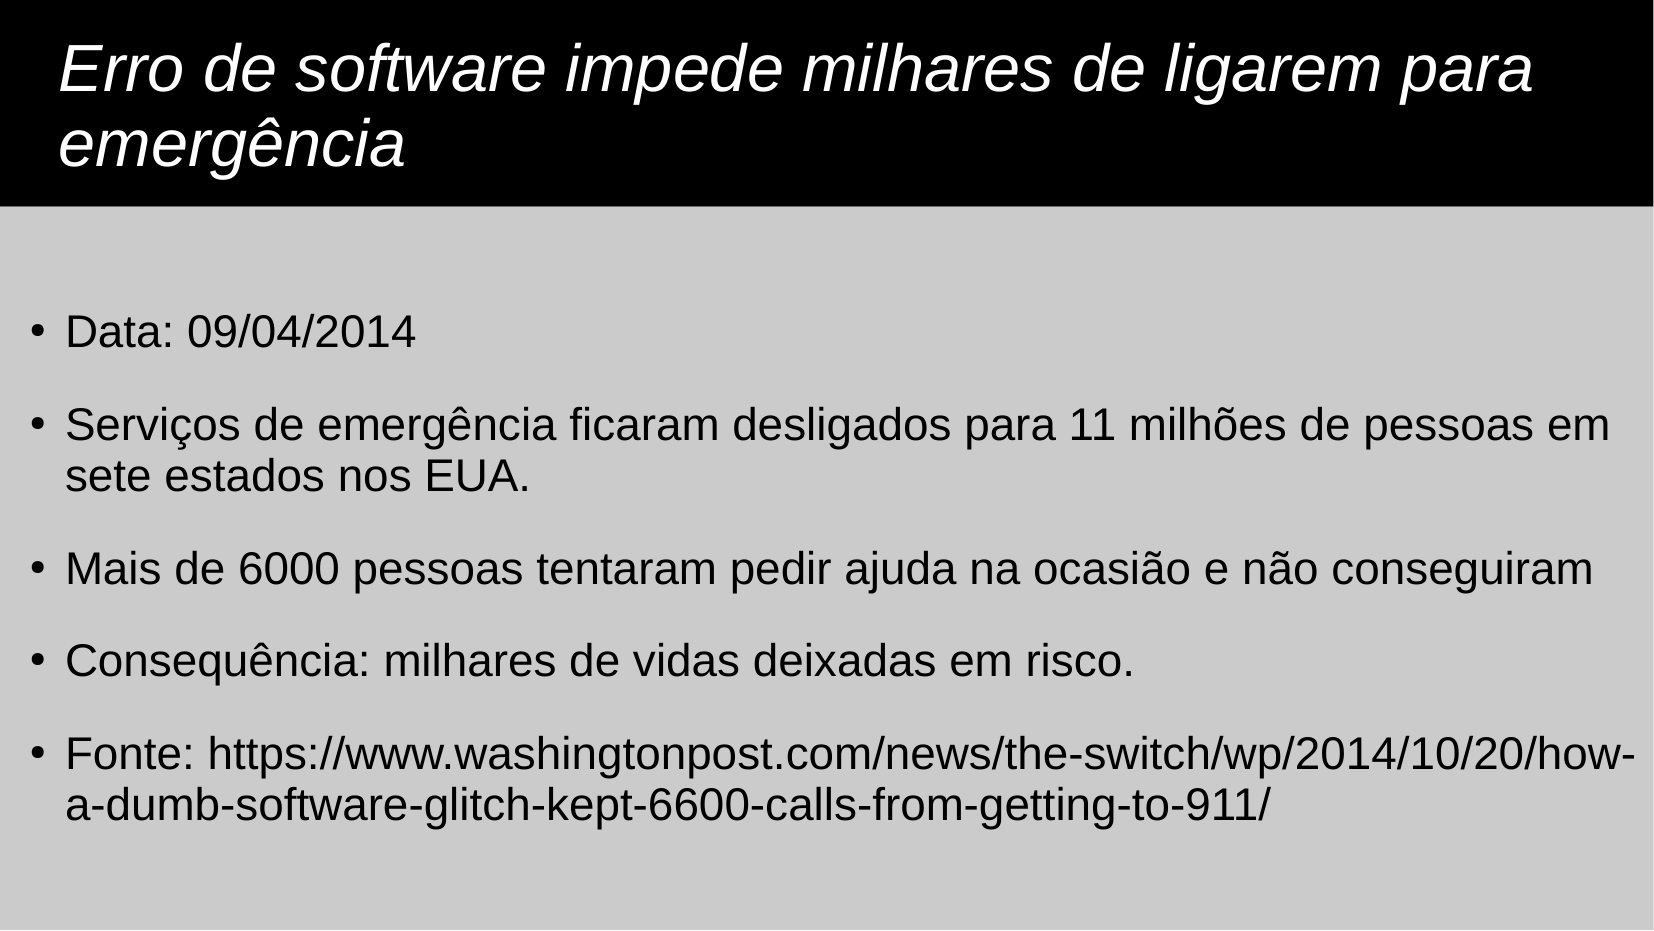

# Erro de software impede milhares de ligarem para emergência
Data: 09/04/2014
Serviços de emergência ficaram desligados para 11 milhões de pessoas em sete estados nos EUA.
Mais de 6000 pessoas tentaram pedir ajuda na ocasião e não conseguiram
Consequência: milhares de vidas deixadas em risco.
Fonte: https://www.washingtonpost.com/news/the-switch/wp/2014/10/20/how-a-dumb-software-glitch-kept-6600-calls-from-getting-to-911/